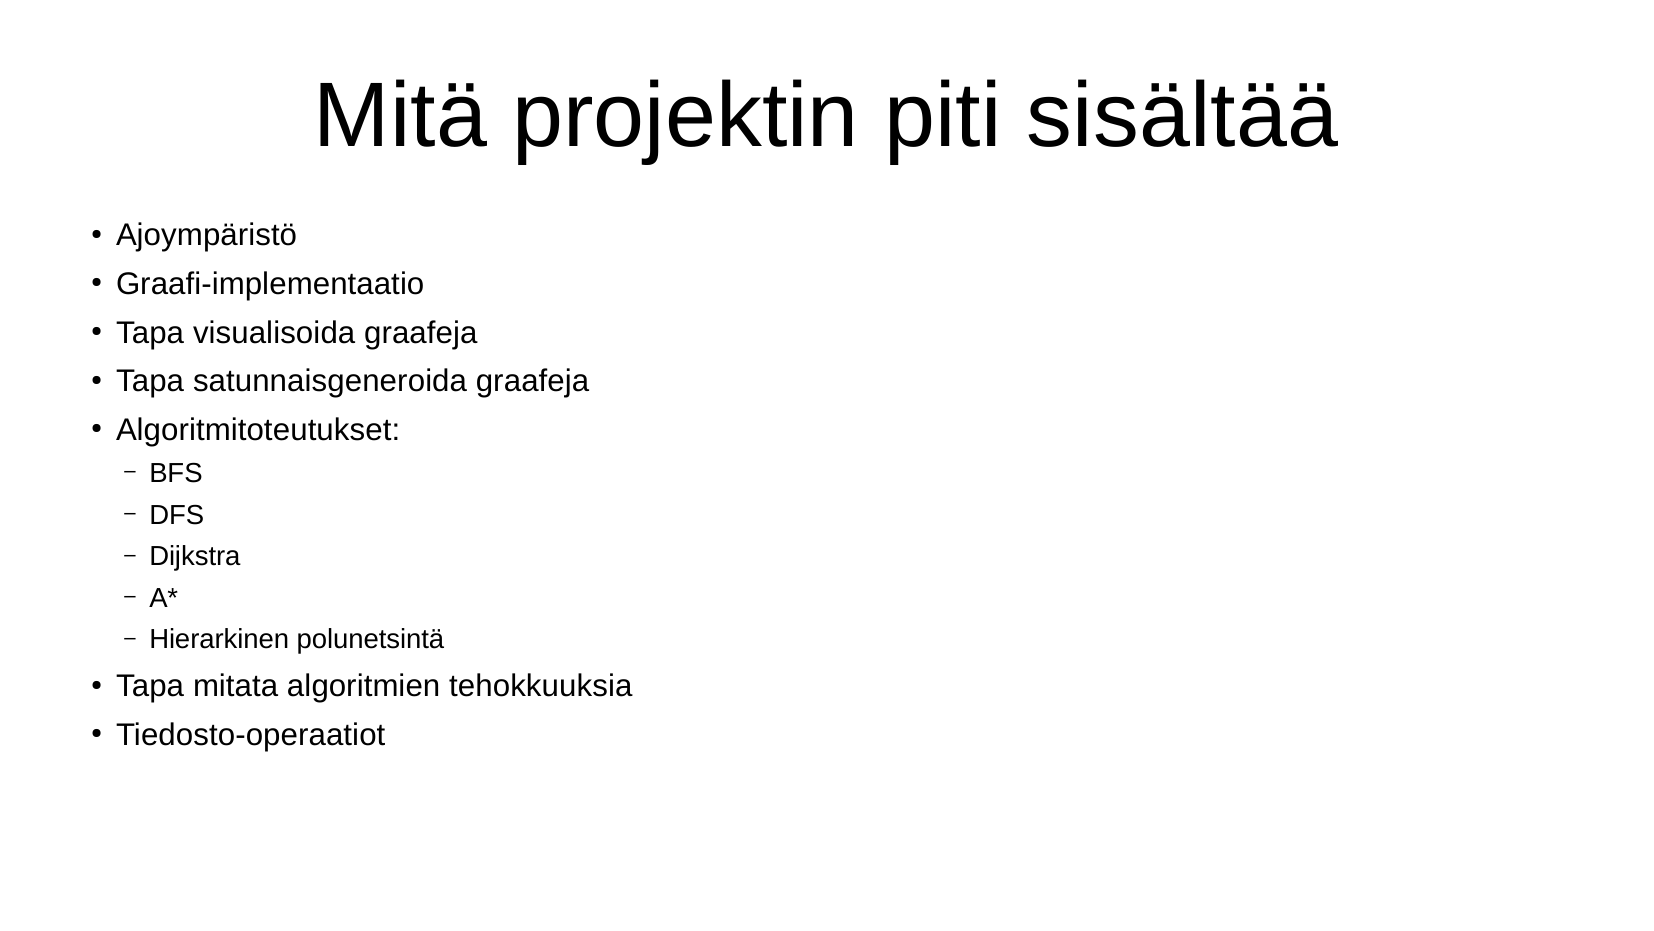

# Mitä projektin piti sisältää
Ajoympäristö
Graafi-implementaatio
Tapa visualisoida graafeja
Tapa satunnaisgeneroida graafeja
Algoritmitoteutukset:
BFS
DFS
Dijkstra
A*
Hierarkinen polunetsintä
Tapa mitata algoritmien tehokkuuksia
Tiedosto-operaatiot